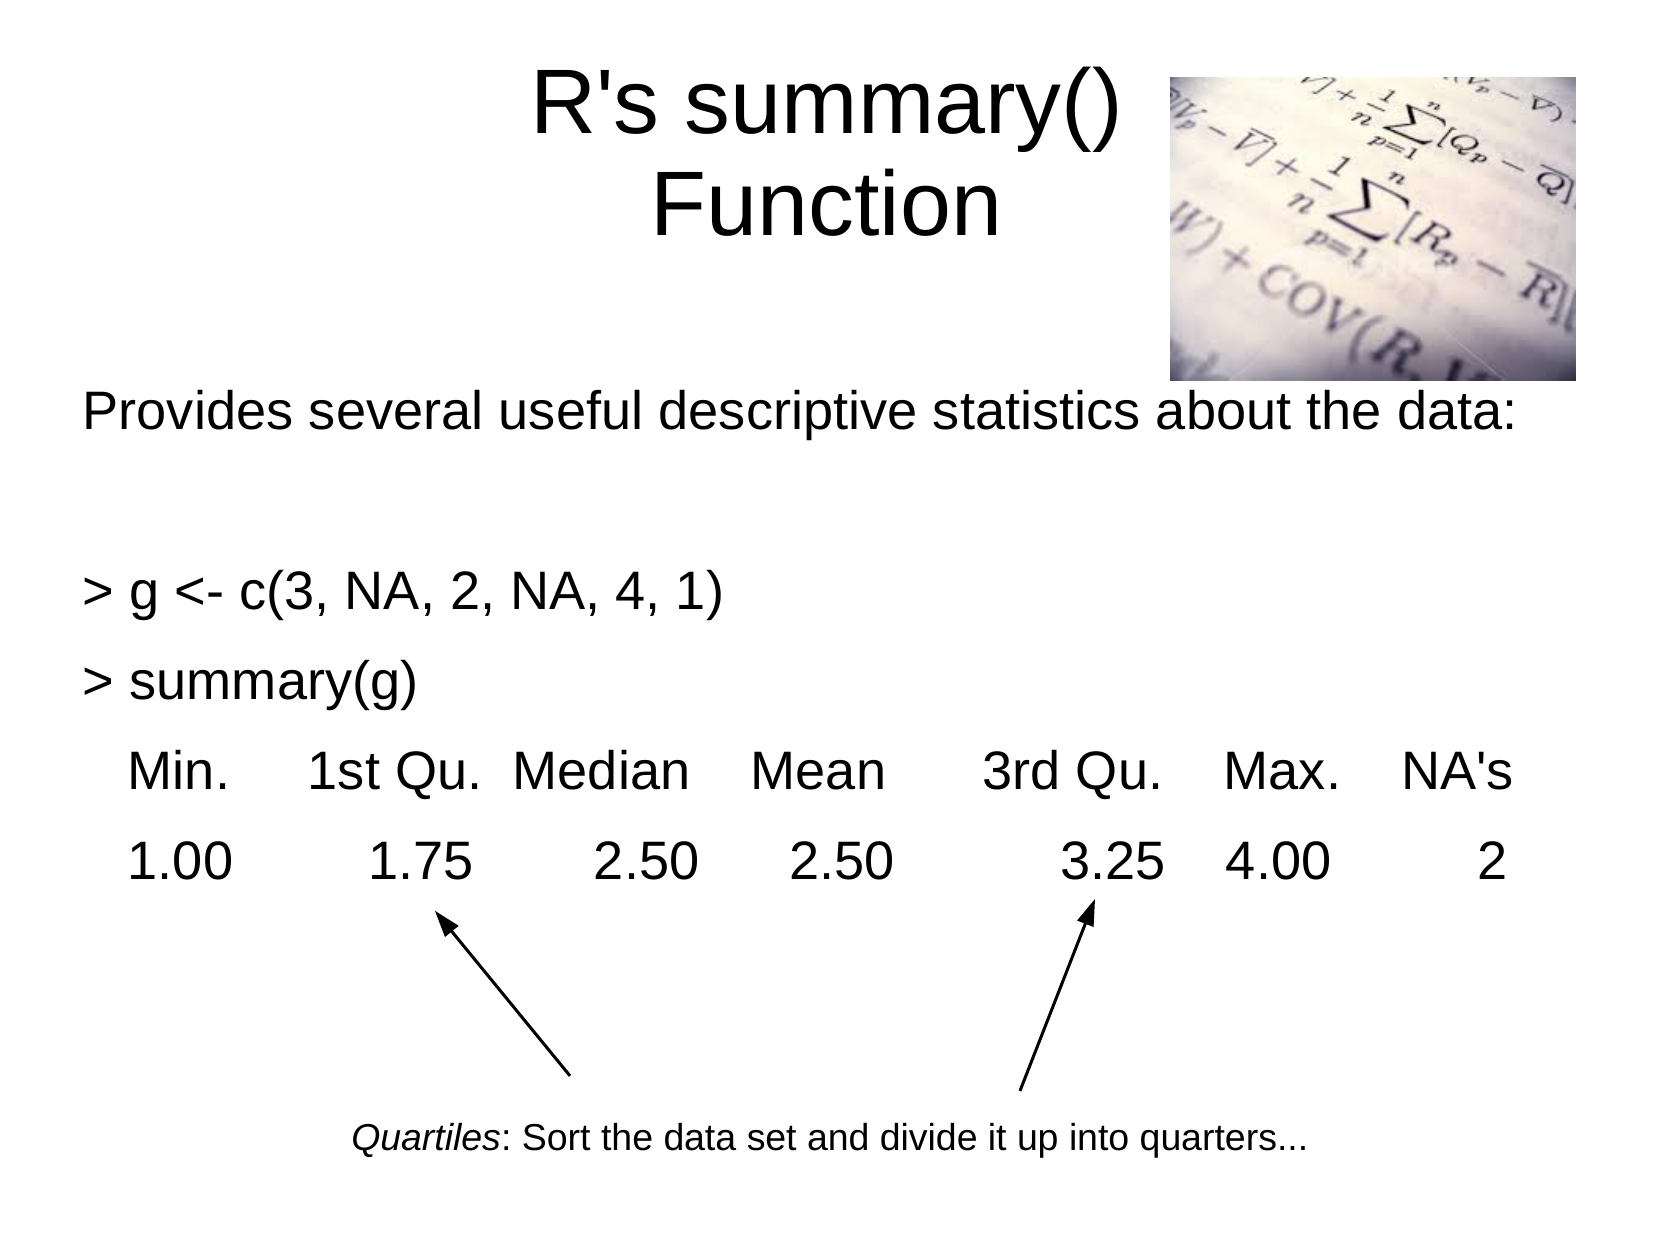

# R's summary() Function
Provides several useful descriptive statistics about the data:
> g <- c(3, NA, 2, NA, 4, 1)
> summary(g)
 Min. 	1st Qu. Median Mean 		3rd Qu. Max. NA's
 1.00 1.75 2.50 2.50 3.25 4.00 	 2
Quartiles: Sort the data set and divide it up into quarters...